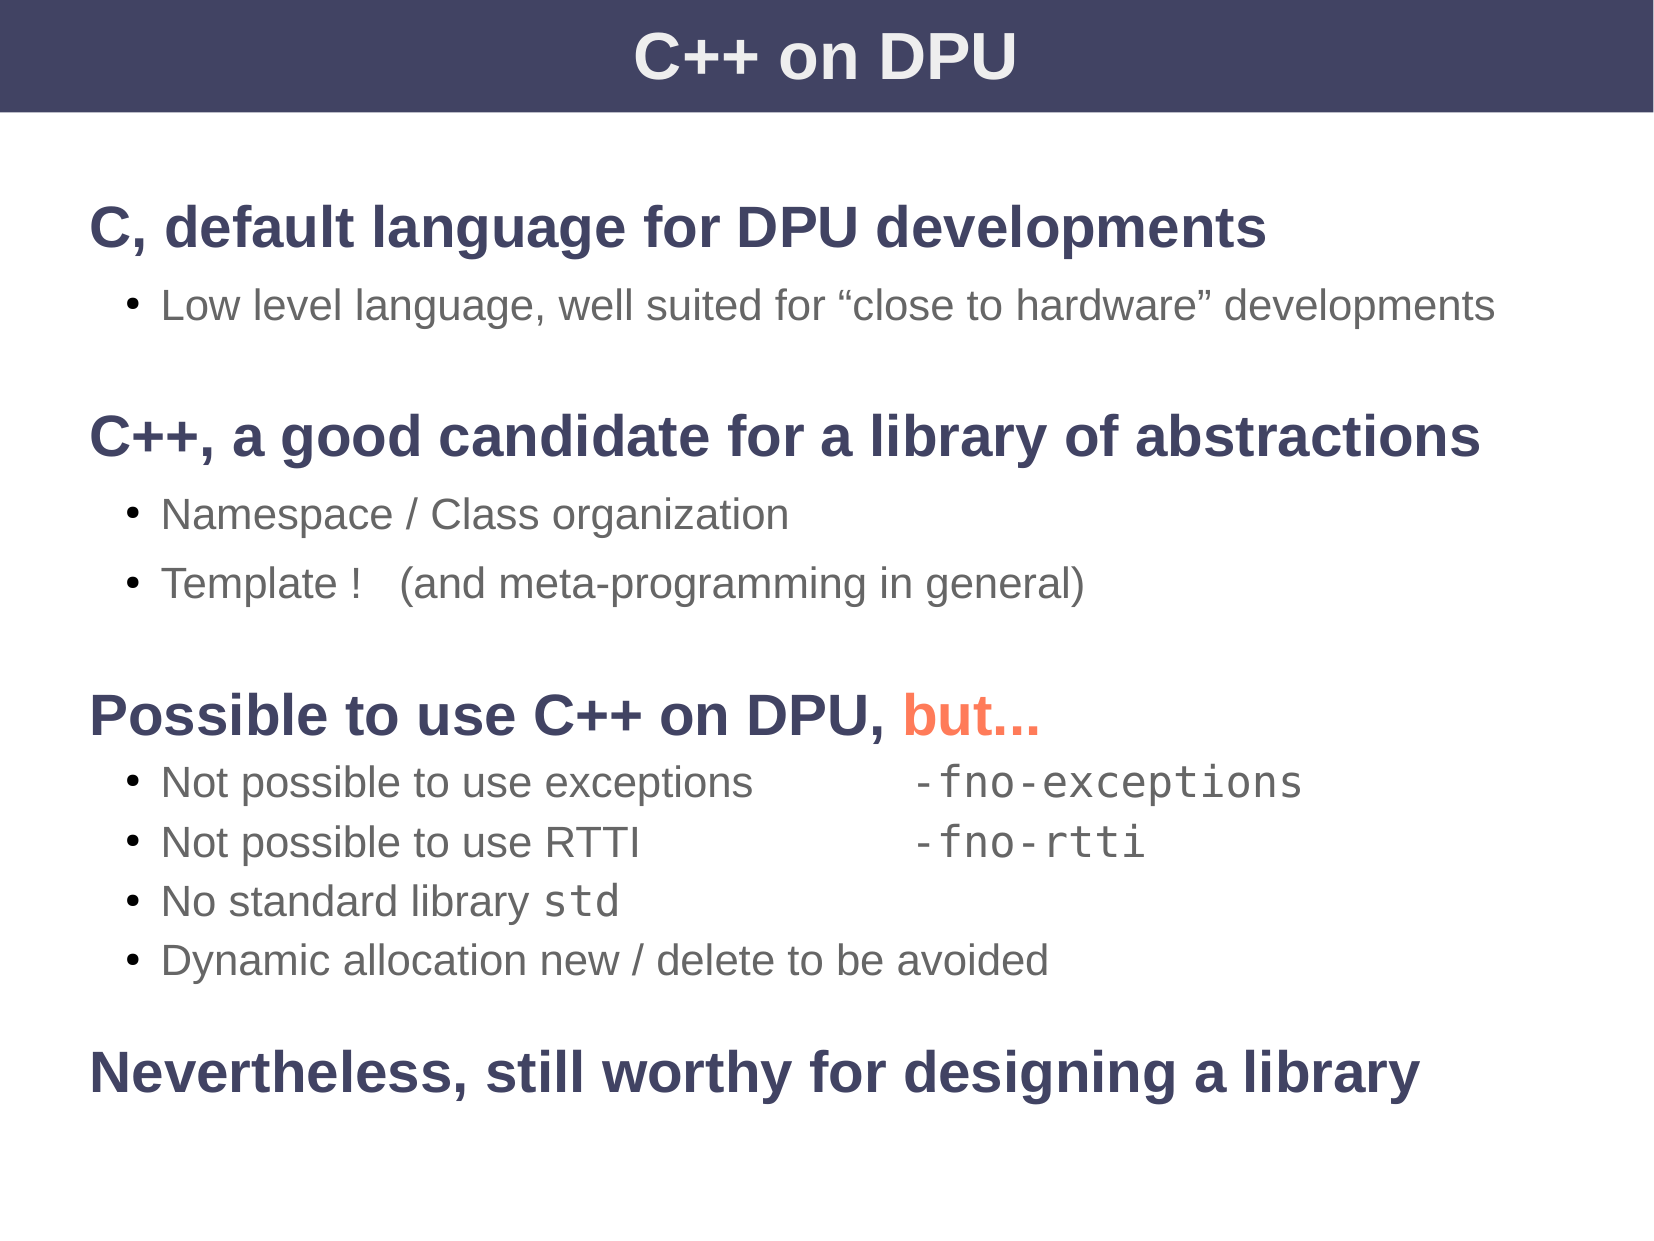

C++ on DPU
C, default language for DPU developments
Low level language, well suited for “close to hardware” developments
C++, a good candidate for a library of abstractions
Namespace / Class organization
Template ! (and meta-programming in general)
Possible to use C++ on DPU, but...
Not possible to use exceptions			-fno-exceptions
Not possible to use RTTI 				-fno-rtti
No standard library std
Dynamic allocation new / delete to be avoided
Nevertheless, still worthy for designing a library